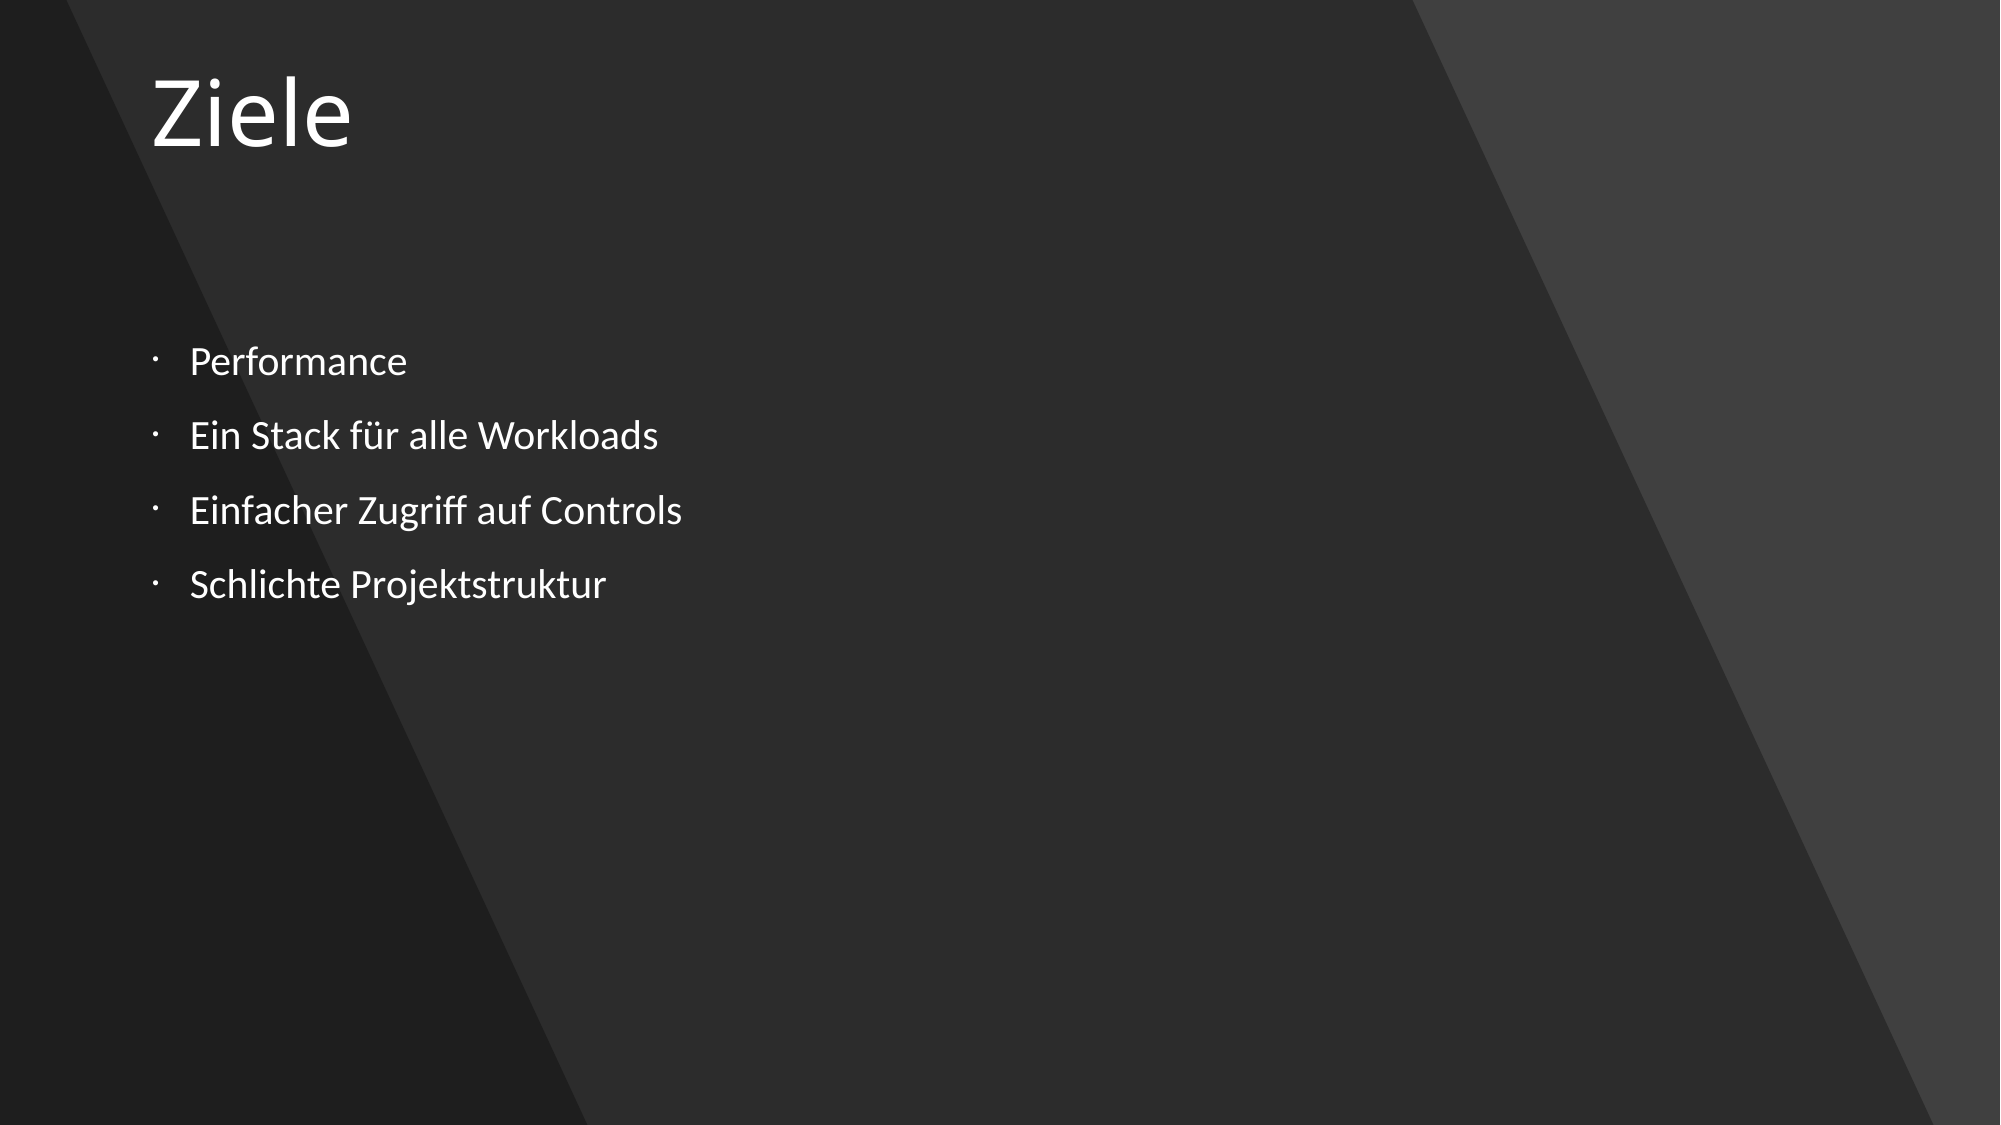

# Ziele
Performance
Ein Stack für alle Workloads
Einfacher Zugriff auf Controls
Schlichte Projektstruktur